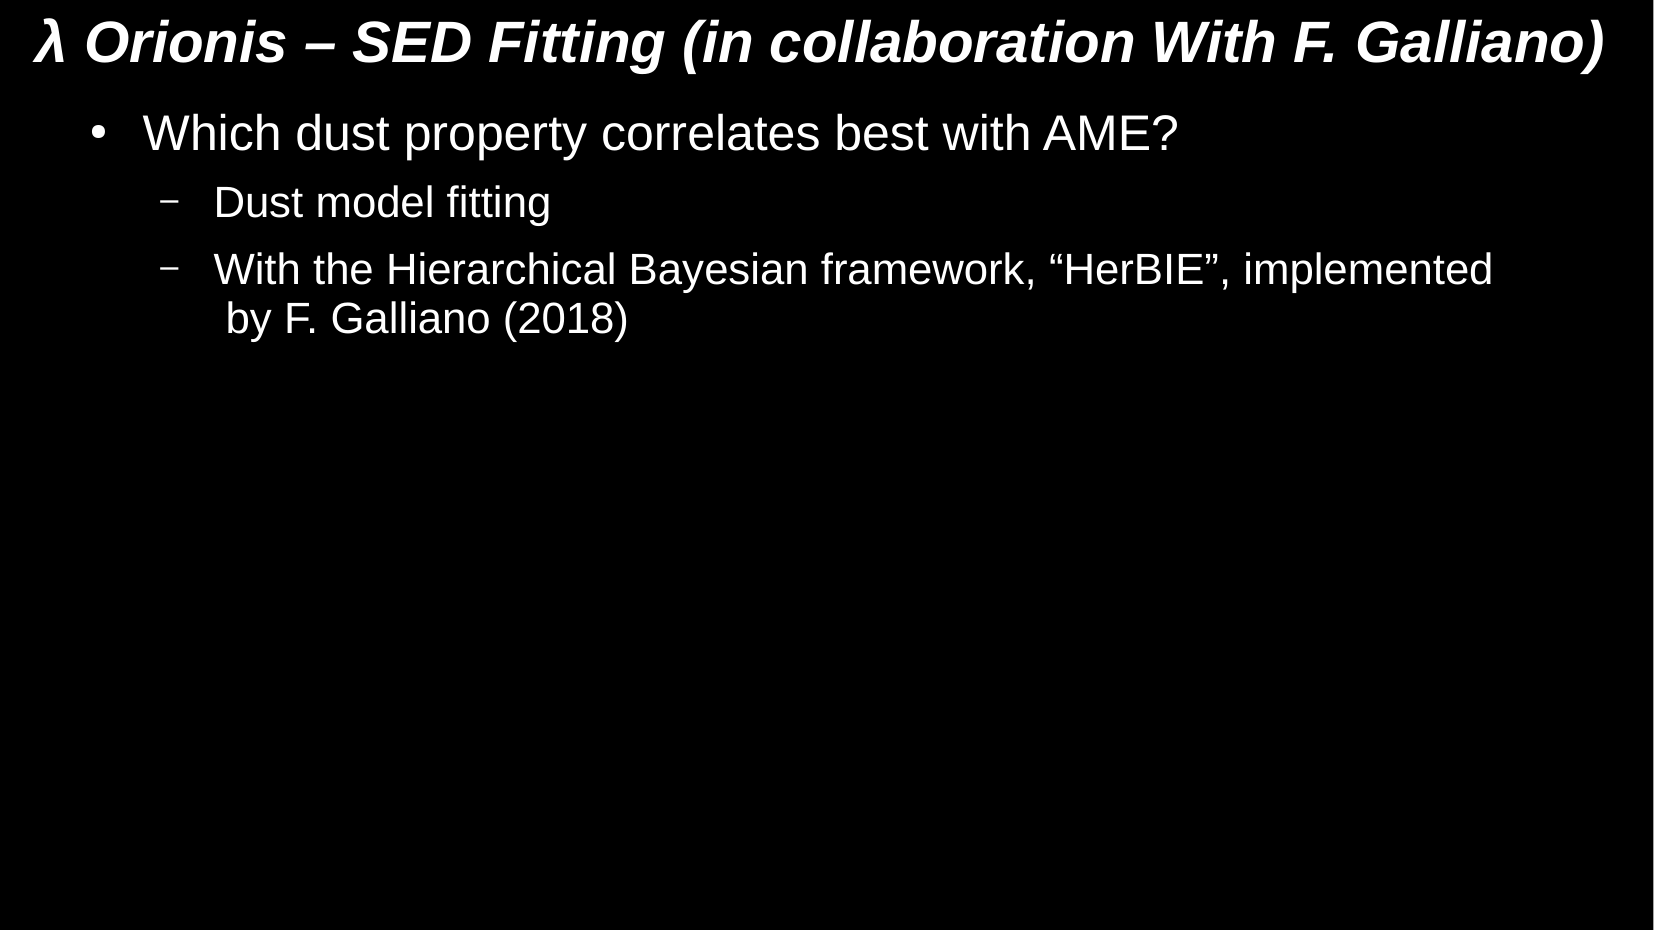

# λ Orionis – SED Fitting (in collaboration With F. Galliano)
Which dust property correlates best with AME?
Dust model fitting
With the Hierarchical Bayesian framework, “HerBIE”, implemented by F. Galliano (2018)